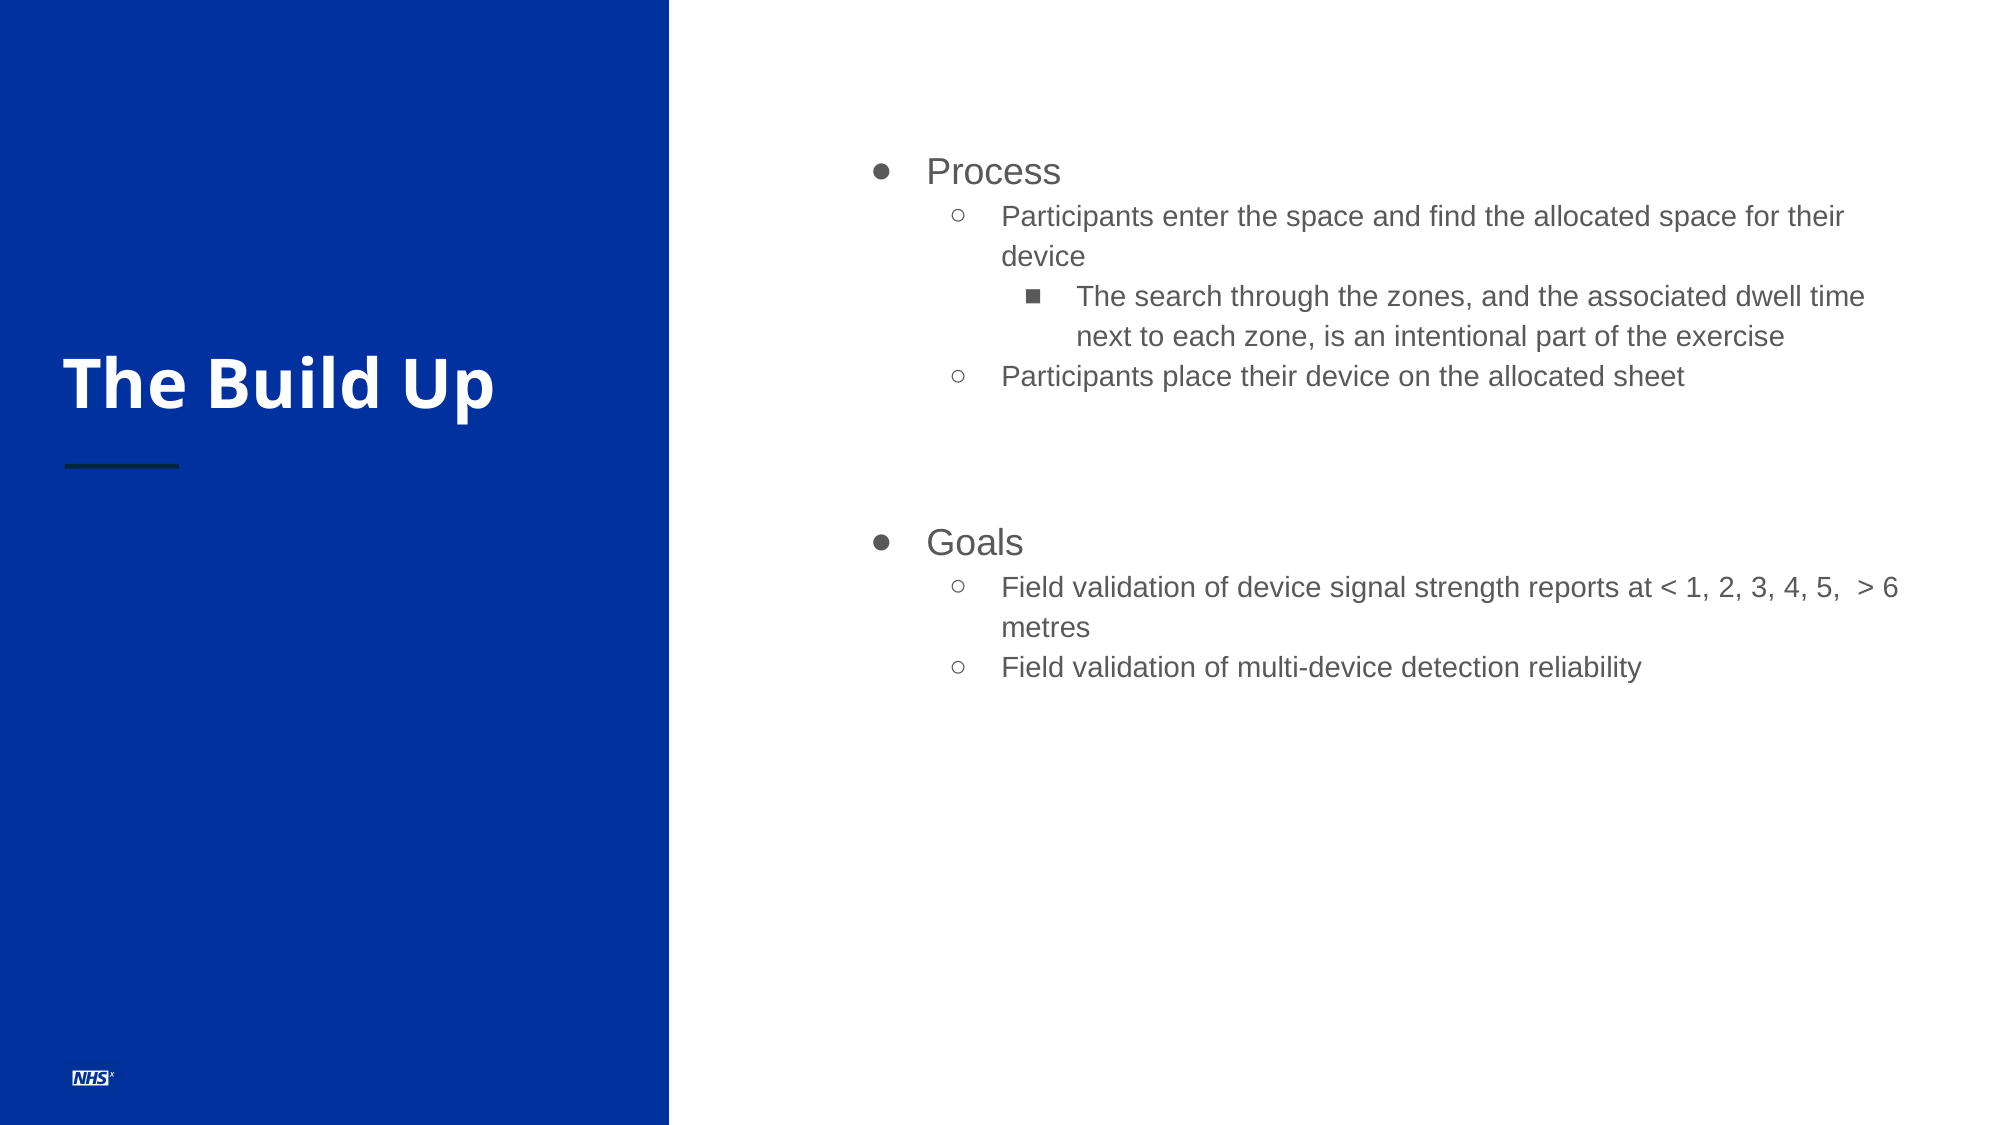

# The Build Up
Process
Participants enter the space and find the allocated space for their device
The search through the zones, and the associated dwell time next to each zone, is an intentional part of the exercise
Participants place their device on the allocated sheet
Goals
Field validation of device signal strength reports at < 1, 2, 3, 4, 5, > 6 metres
Field validation of multi-device detection reliability